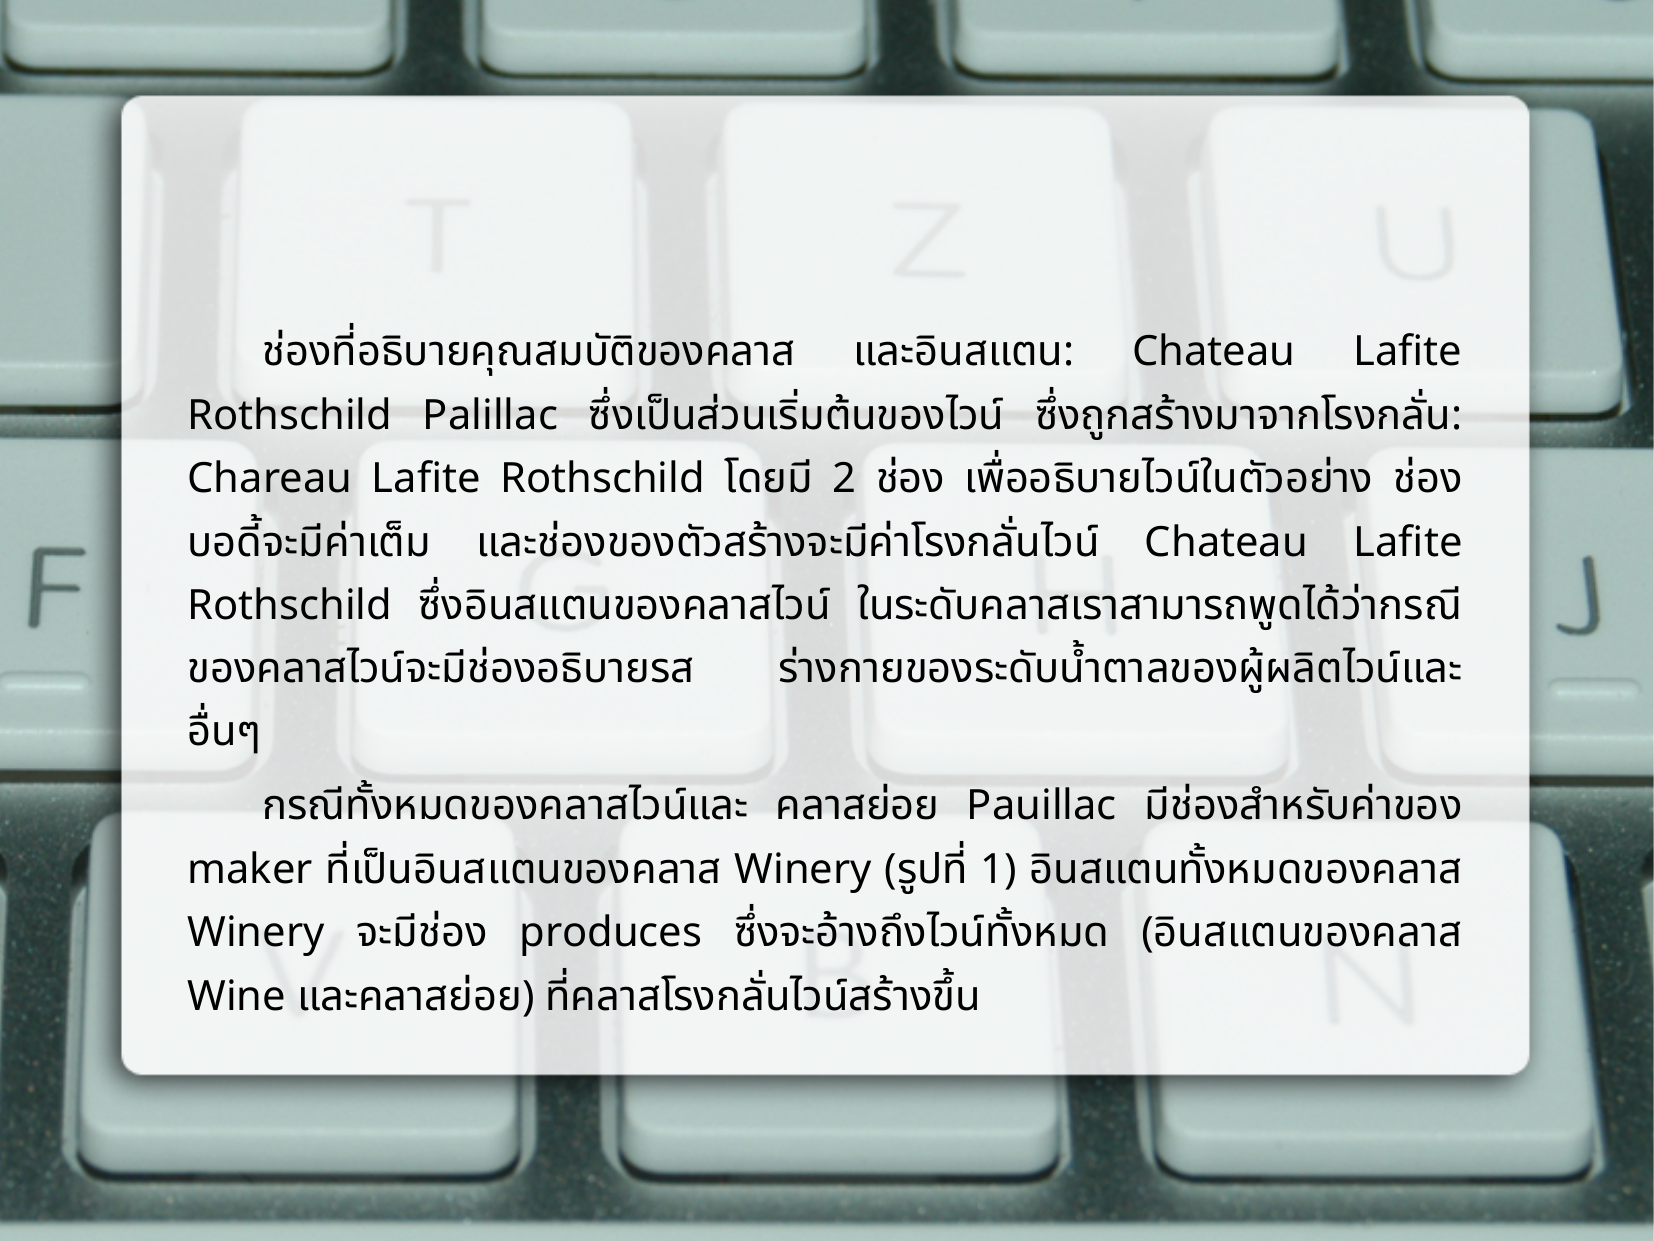

#
ช่องที่อธิบายคุณสมบัติของคลาส และอินสแตน: Chateau Lafite Rothschild Palillac ซึ่งเป็นส่วนเริ่มต้นของไวน์ ซึ่งถูกสร้างมาจากโรงกลั่น: Chareau Lafite Rothschild โดยมี 2 ช่อง เพื่ออธิบายไวน์ในตัวอย่าง ช่องบอดี้จะมีค่าเต็ม และช่องของตัวสร้างจะมีค่าโรงกลั่นไวน์ Chateau Lafite Rothschild ซึ่งอินสแตนของคลาสไวน์ ในระดับคลาสเราสามารถพูดได้ว่ากรณีของคลาสไวน์จะมีช่องอธิบายรส ร่างกายของระดับน้ำตาลของผู้ผลิตไวน์และอื่นๆ
กรณีทั้งหมดของคลาสไวน์และ คลาสย่อย Pauillac มีช่องสำหรับค่าของ maker ที่เป็นอินสแตนของคลาส Winery (รูปที่ 1) อินสแตนทั้งหมดของคลาส Winery จะมีช่อง produces ซึ่งจะอ้างถึงไวน์ทั้งหมด (อินสแตนของคลาส Wine และคลาสย่อย) ที่คลาสโรงกลั่นไวน์สร้างขึ้น